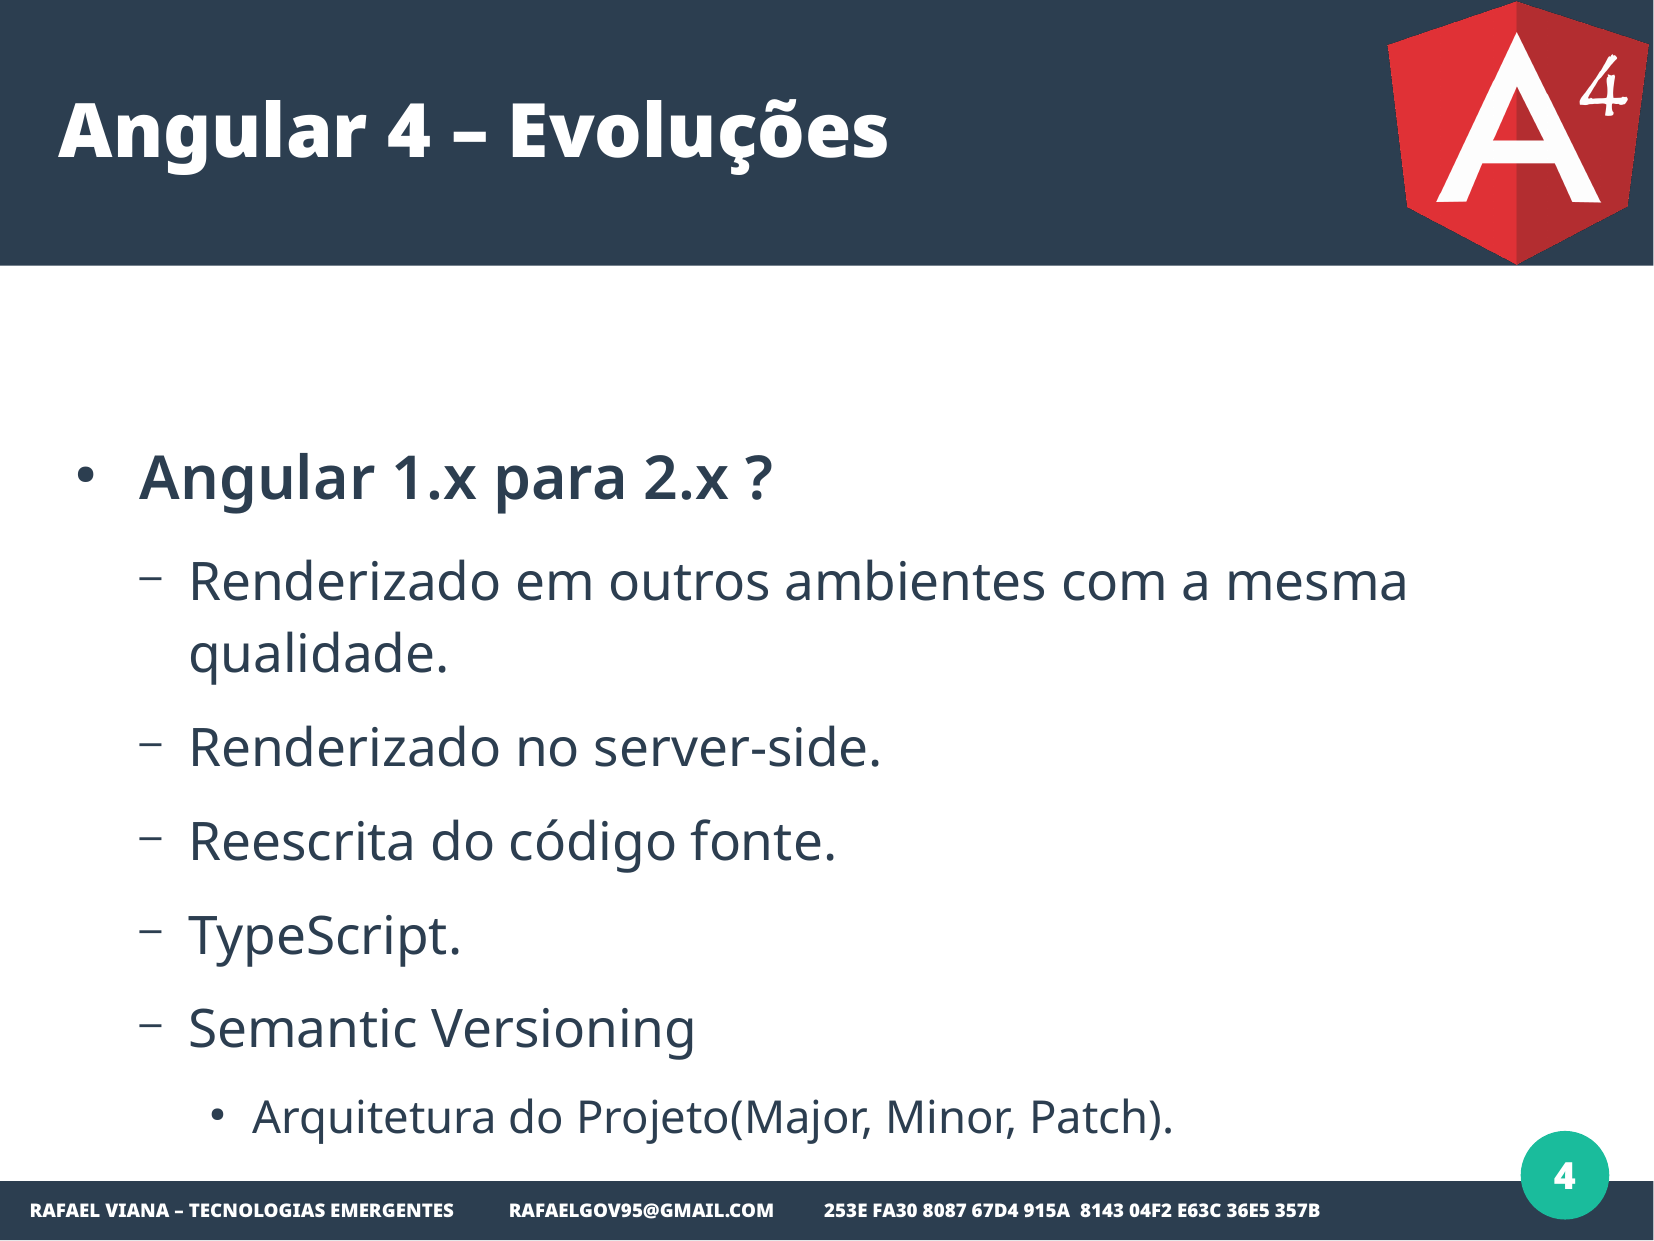

# Angular 4 – Evoluções
 Angular 1.x para 2.x ?
Renderizado em outros ambientes com a mesma qualidade.
Renderizado no server-side.
Reescrita do código fonte.
TypeScript.
Semantic Versioning
Arquitetura do Projeto(Major, Minor, Patch).
4
RAFAEL VIANA – TECNOLOGIAS EMERGENTES RAFAELGOV95@GMAIL.COM 253E FA30 8087 67D4 915A 8143 04F2 E63C 36E5 357B